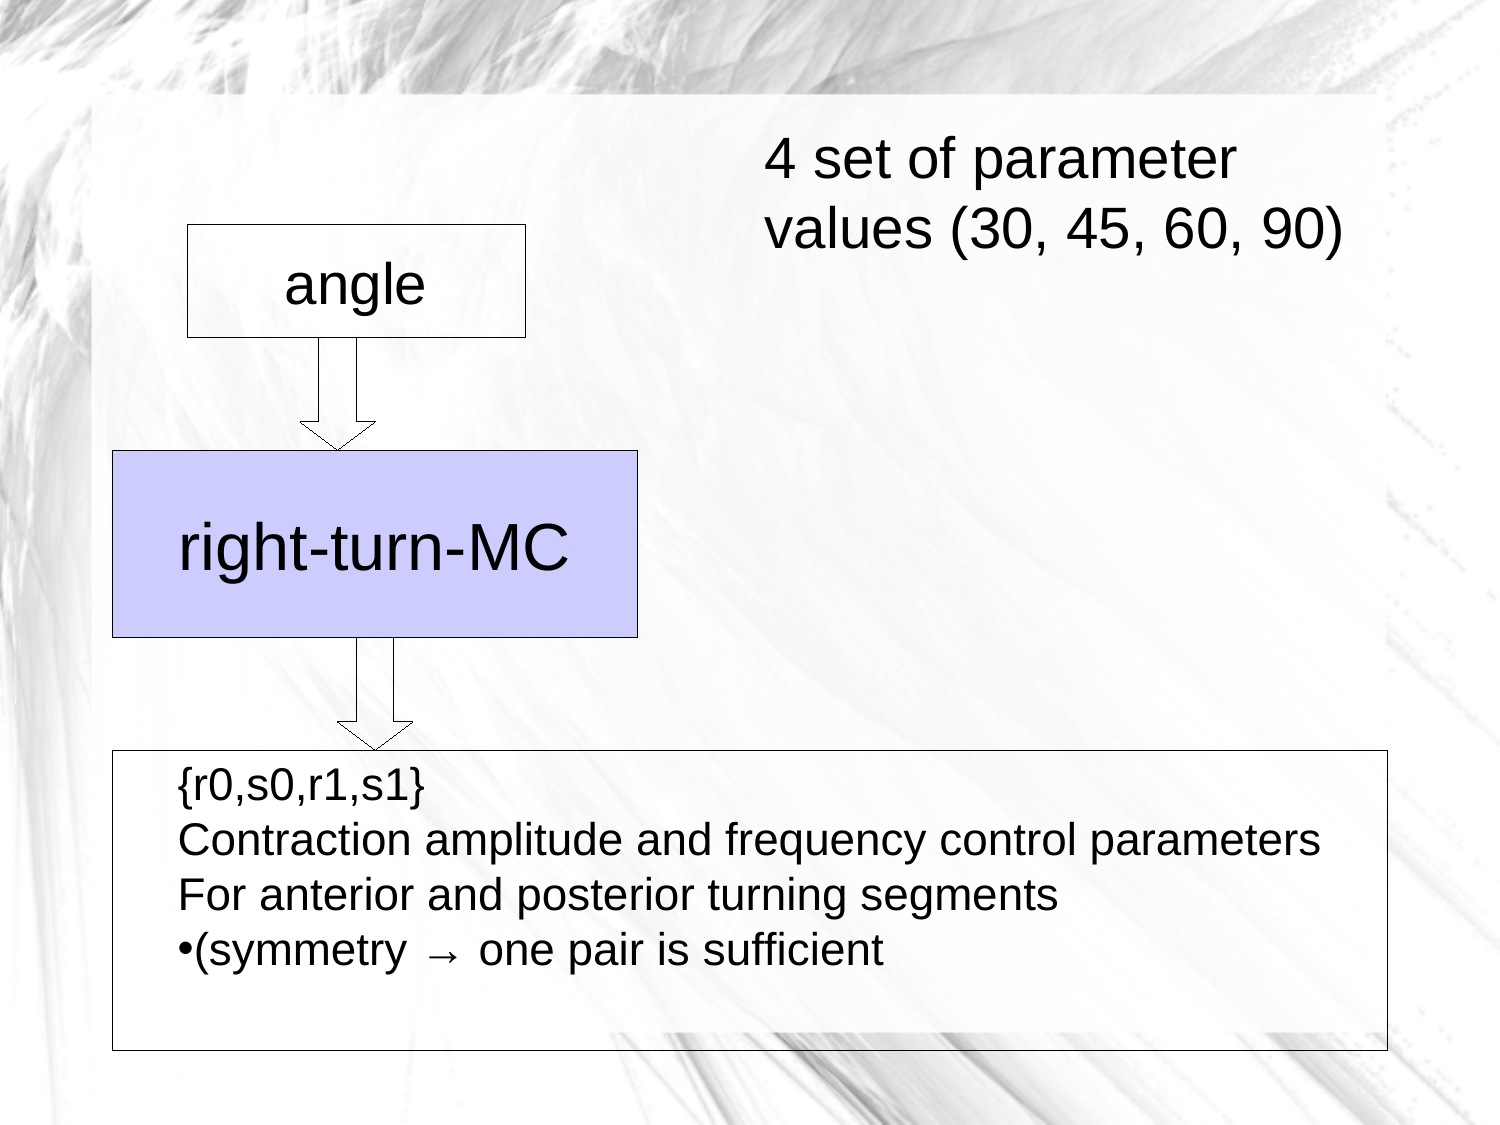

4 set of parameter values (30, 45, 60, 90)
angle
left-turn-MC
right-turn-MC
{r0,s0,r1,s1}
Contraction amplitude and frequency control parameters
For anterior and posterior turning segments
(symmetry → one pair is sufficient